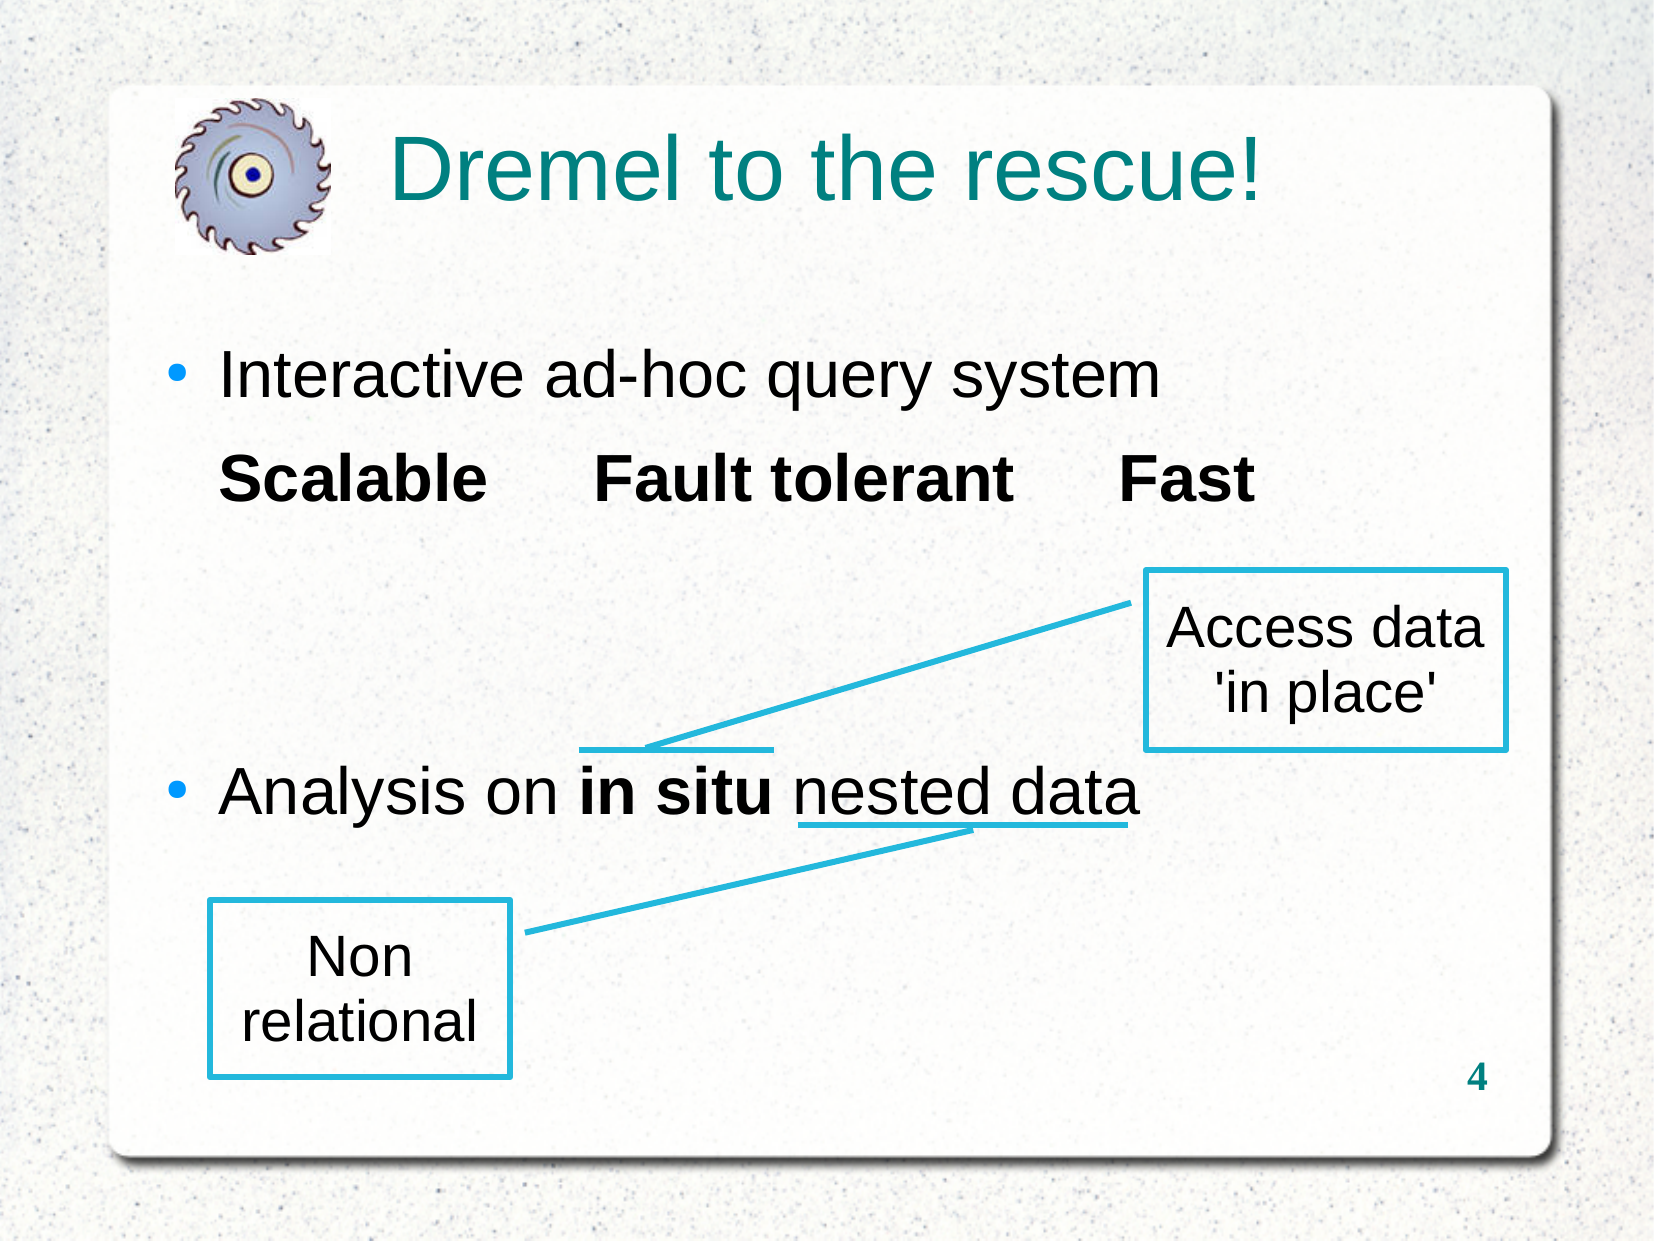

# Dremel to the rescue!
Interactive ad-hoc query system
Scalable		Fault tolerant		Fast
Analysis on in situ nested data
Access data
'in place'
Non
relational
4